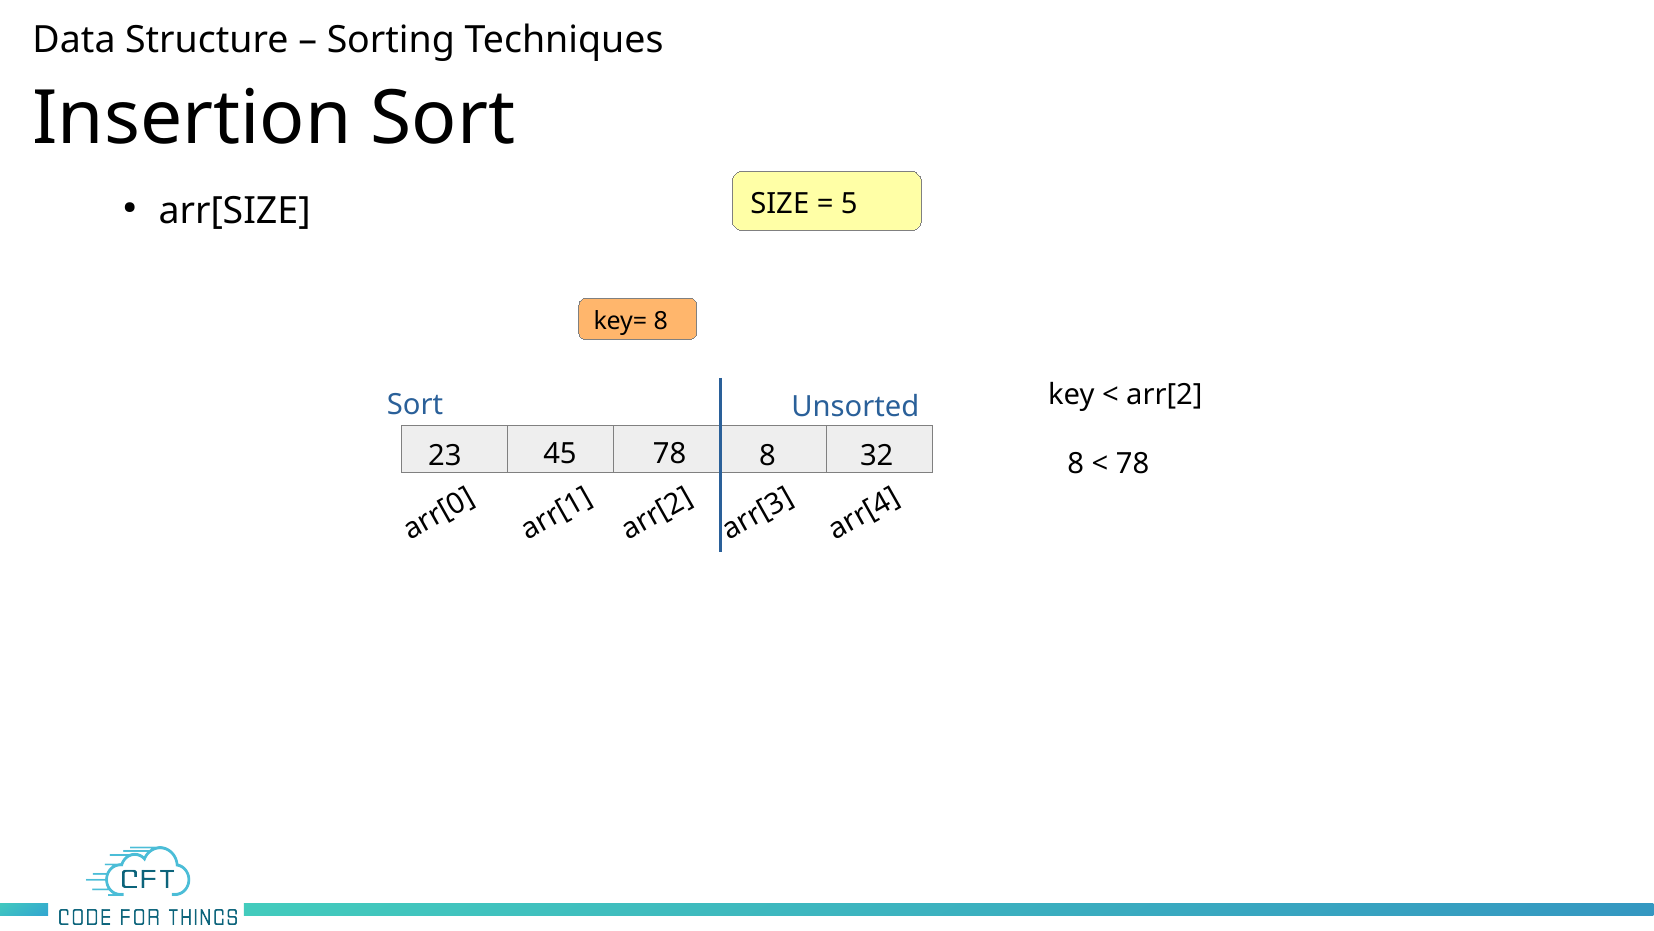

# Data Structure – Sorting Techniques Insertion Sort
SIZE = 5
arr[SIZE]
key= 8
key < arr[2]
Sort
Unsorted
arr[1]
arr[4]
arr[0]
arr[2]
arr[3]
45
78
8
32
23
 8 < 78